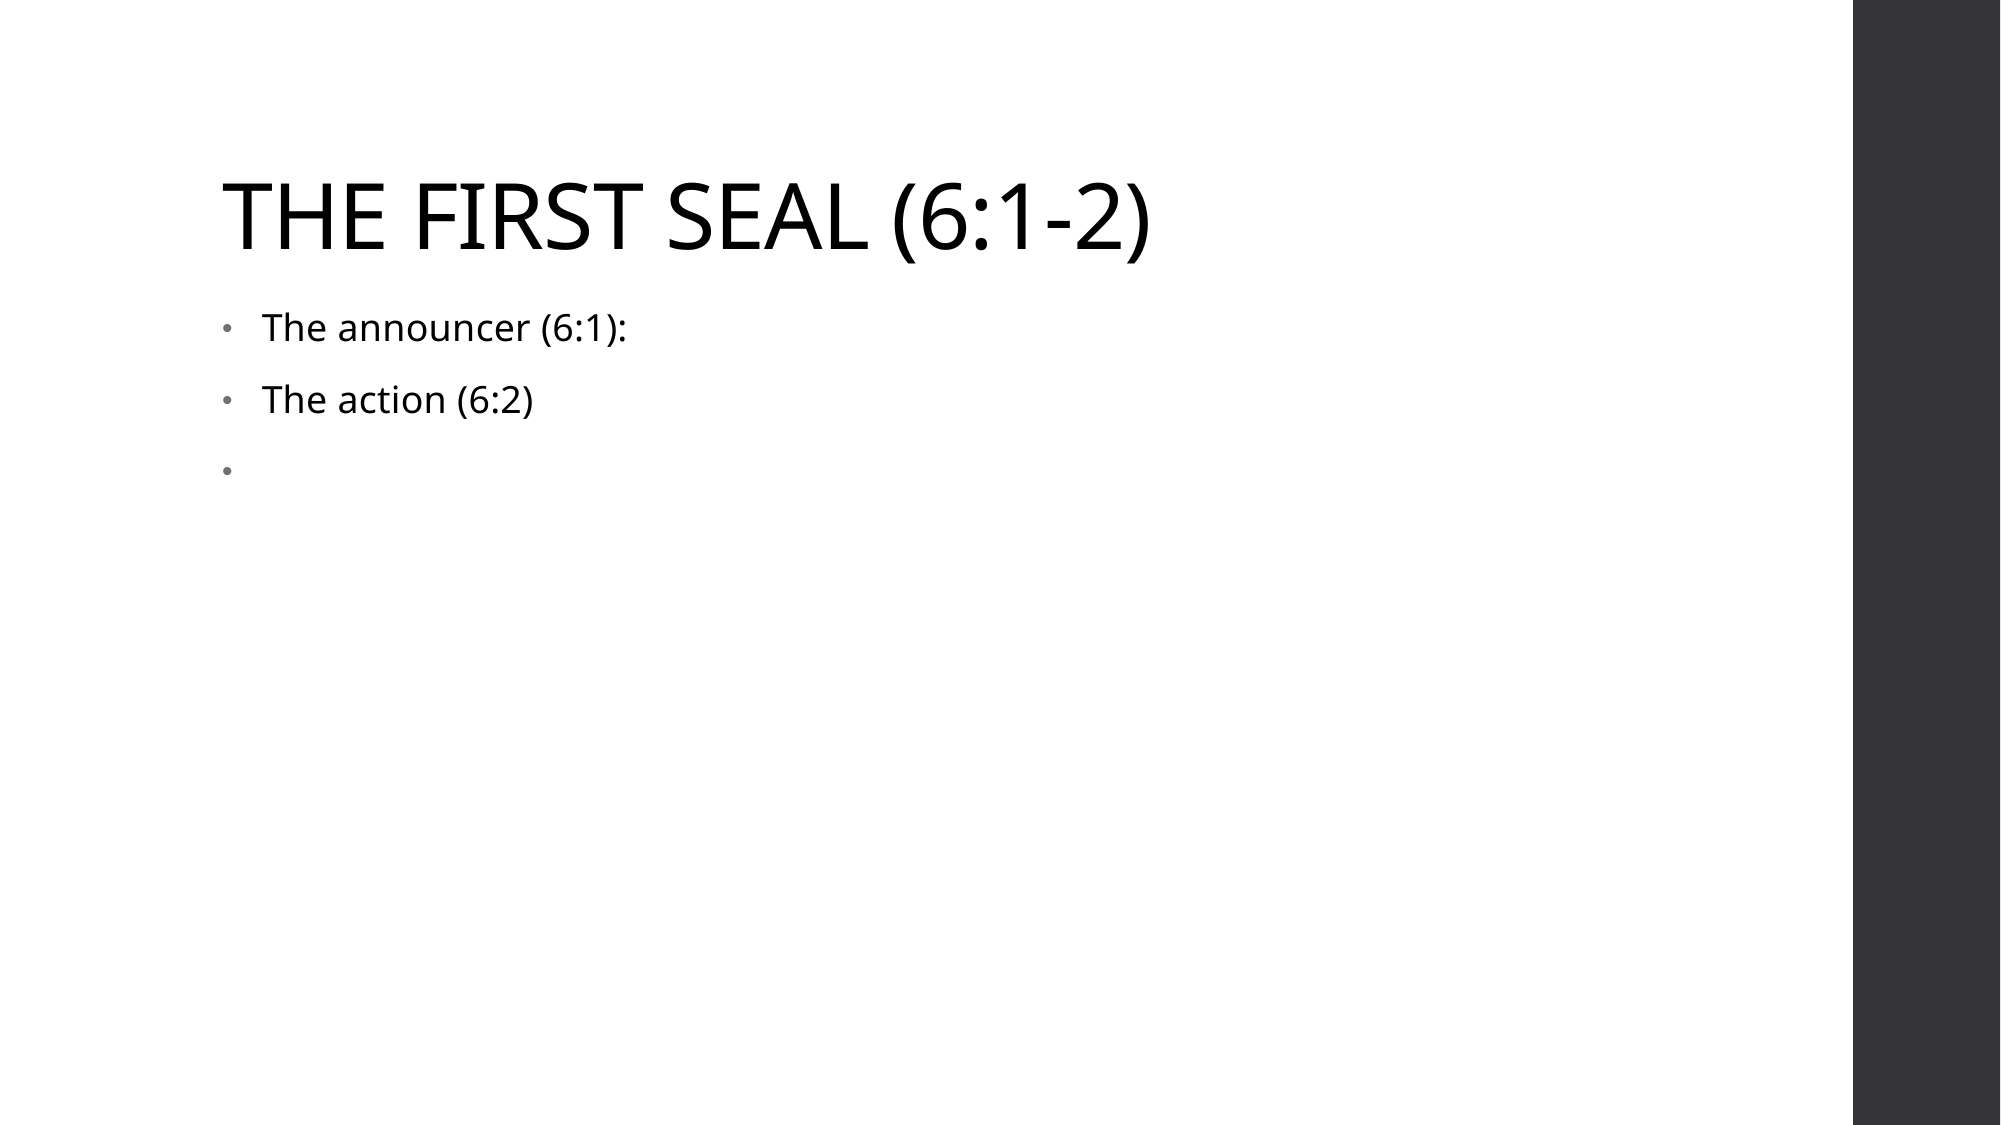

# THE FIRST SEAL (6:1-2)
 The announcer (6:1):
 The action (6:2)